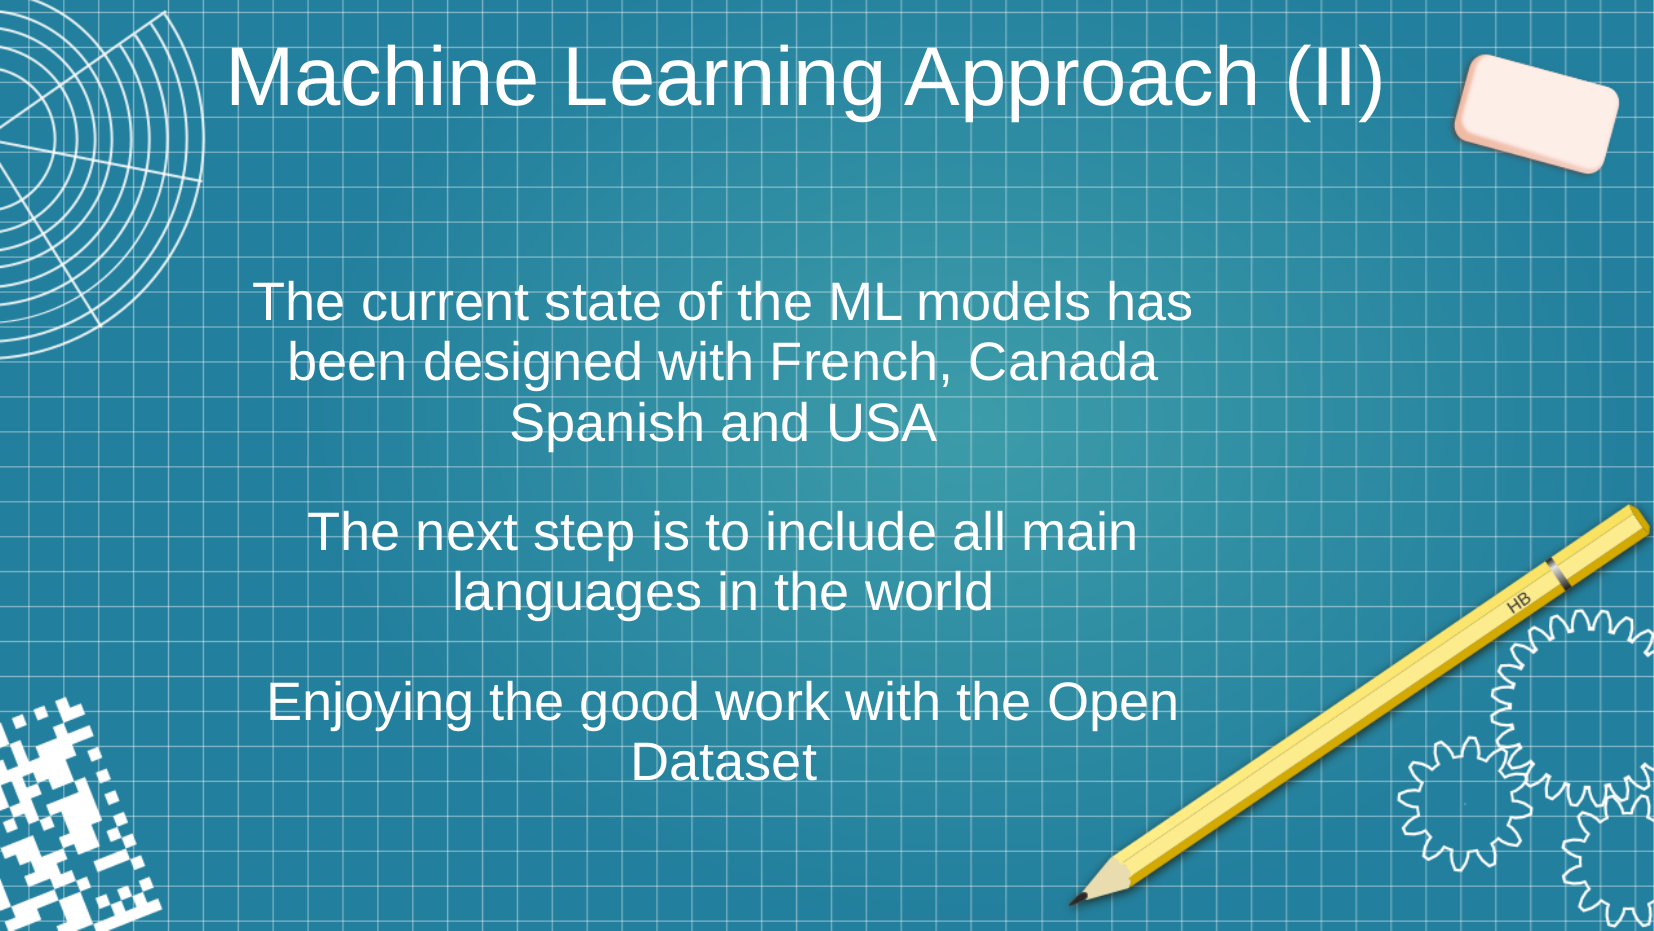

# Machine Learning Approach (II)
The current state of the ML models has been designed with French, Canada Spanish and USA
The next step is to include all main languages in the world
Enjoying the good work with the Open Dataset